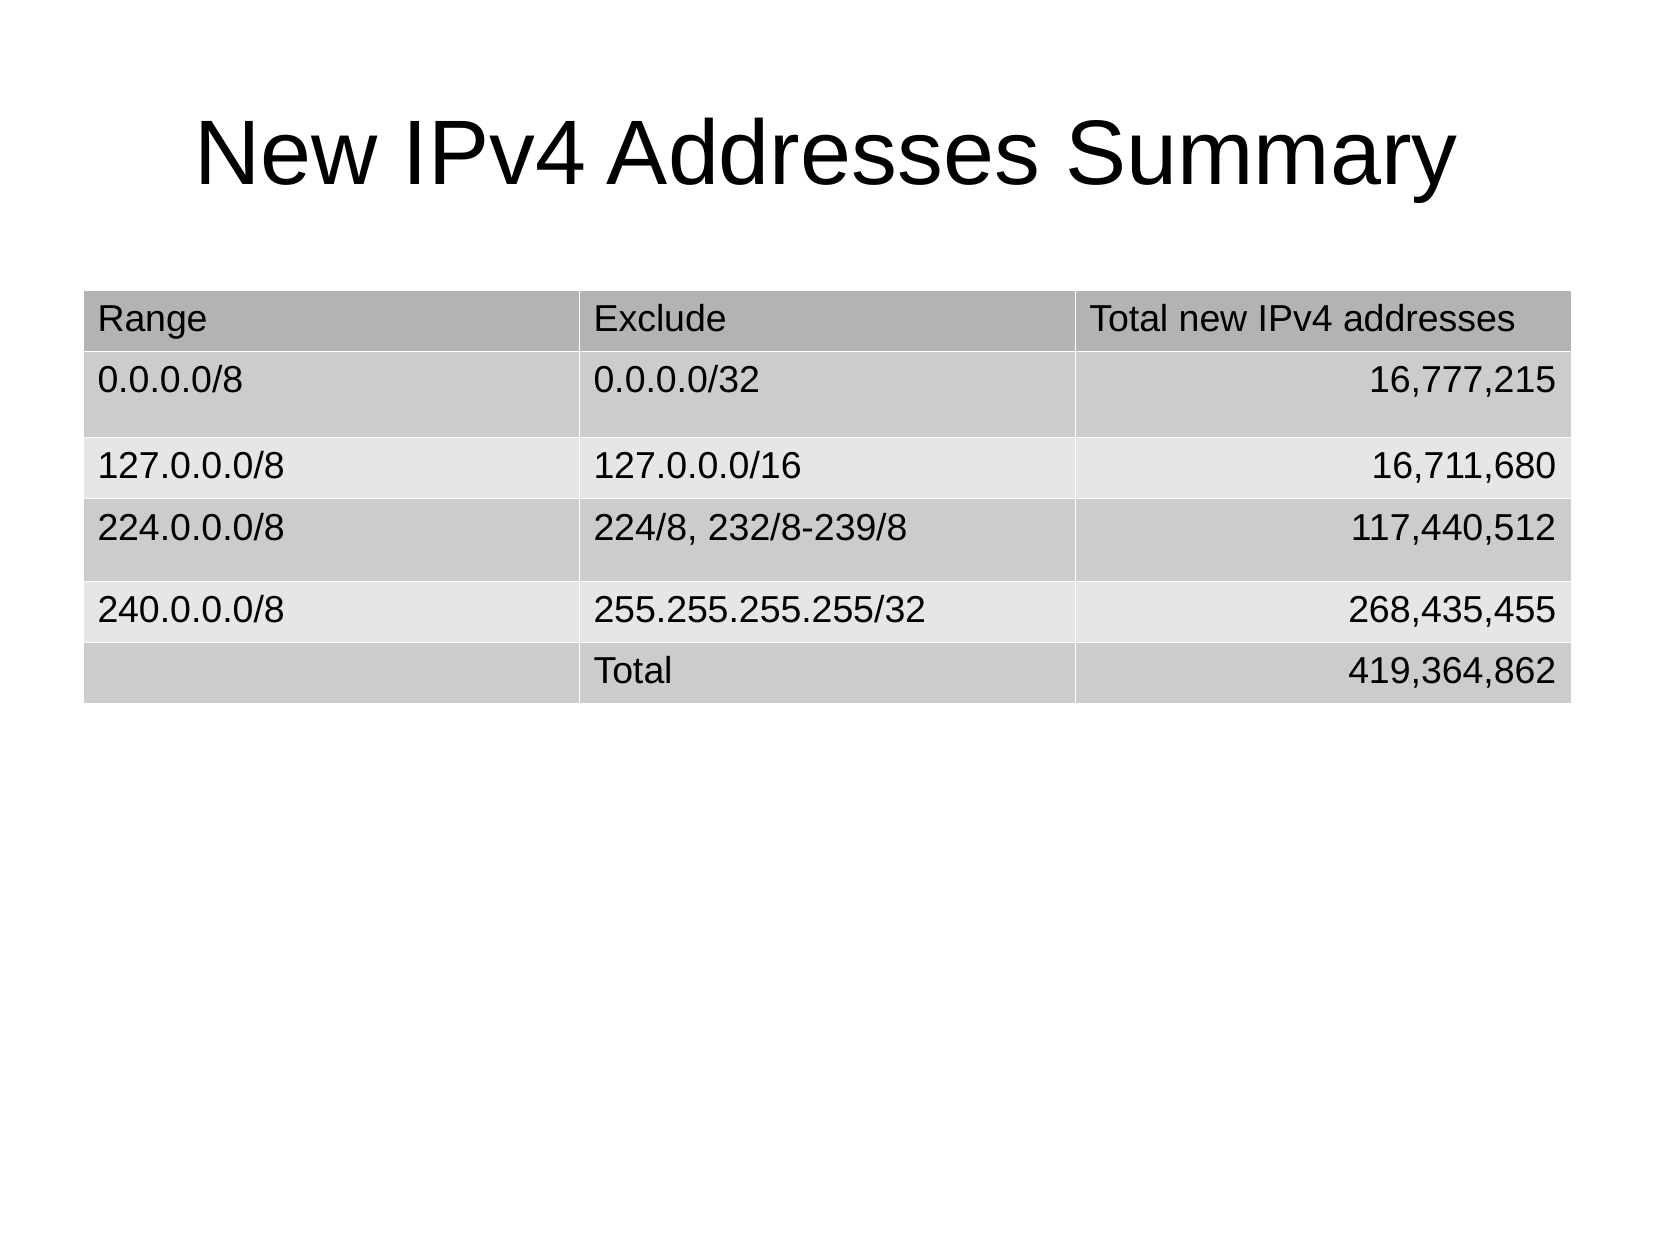

# New IPv4 Addresses Summary
| Range | Exclude | Total new IPv4 addresses |
| --- | --- | --- |
| 0.0.0.0/8 | 0.0.0.0/32 | 16,777,215 |
| 127.0.0.0/8 | 127.0.0.0/16 | 16,711,680 |
| 224.0.0.0/8 | 224/8, 232/8-239/8 | 117,440,512 |
| 240.0.0.0/8 | 255.255.255.255/32 | 268,435,455 |
| | Total | 419,364,862 |